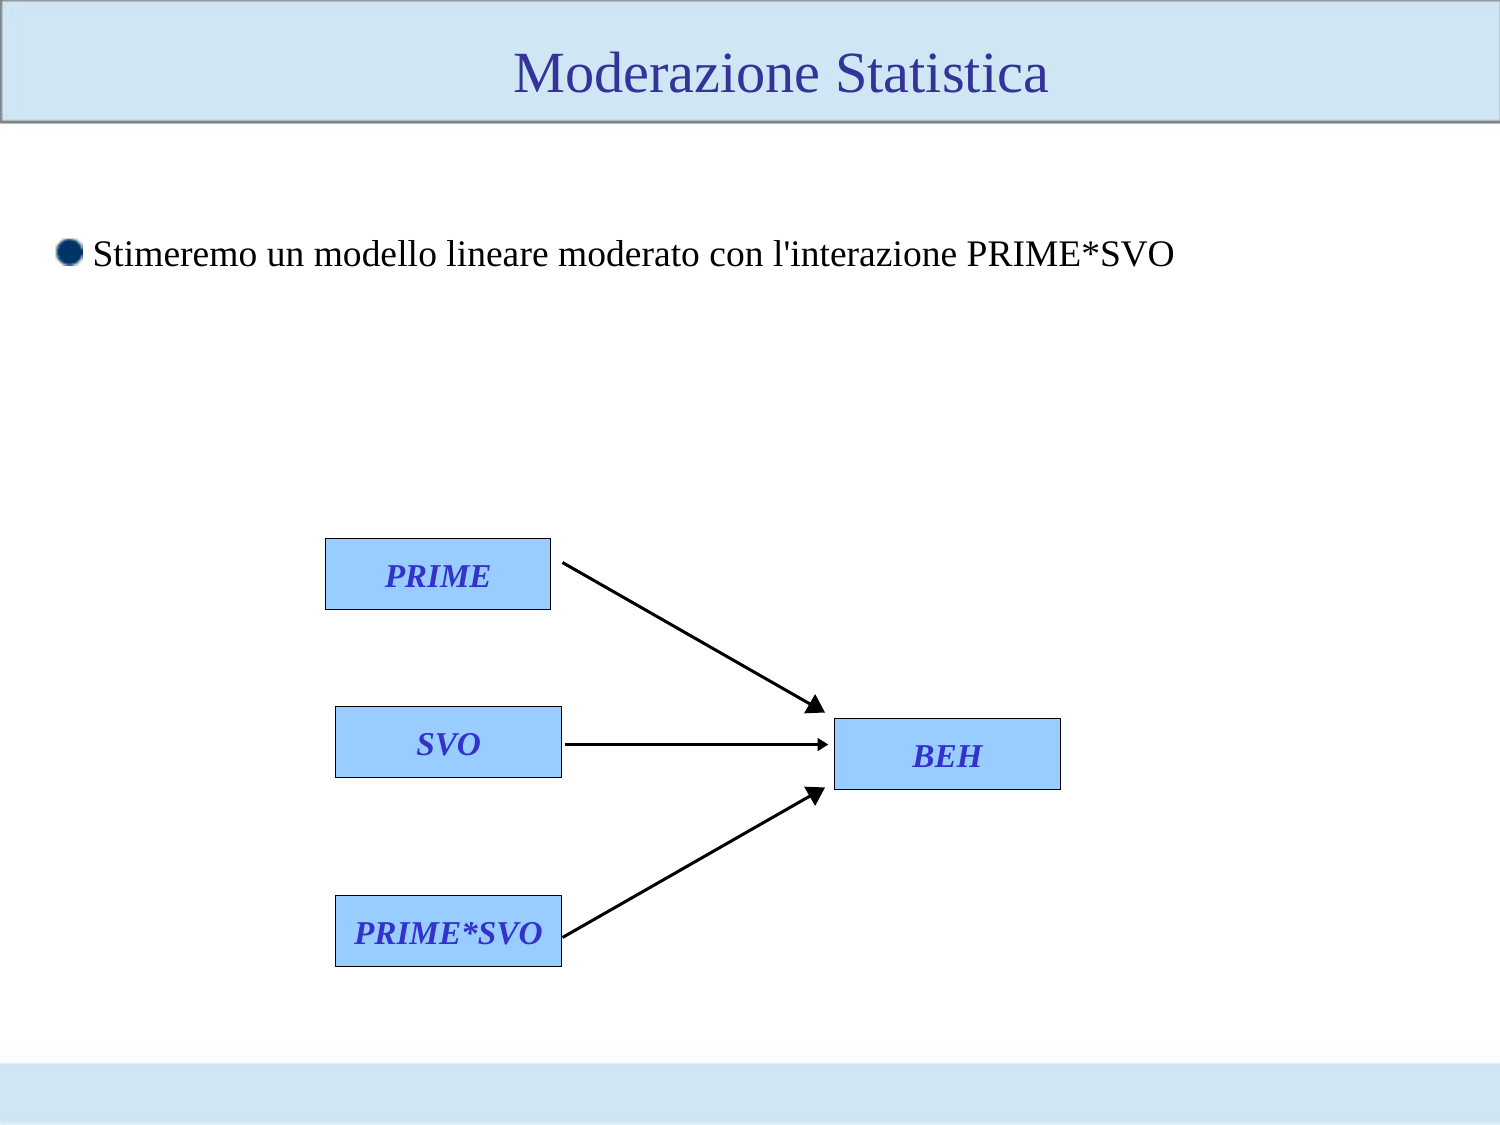

# Moderazione Statistica
 Stimeremo un modello lineare moderato con l'interazione PRIME*SVO
PRIME
SVO
BEH
PRIME*SVO